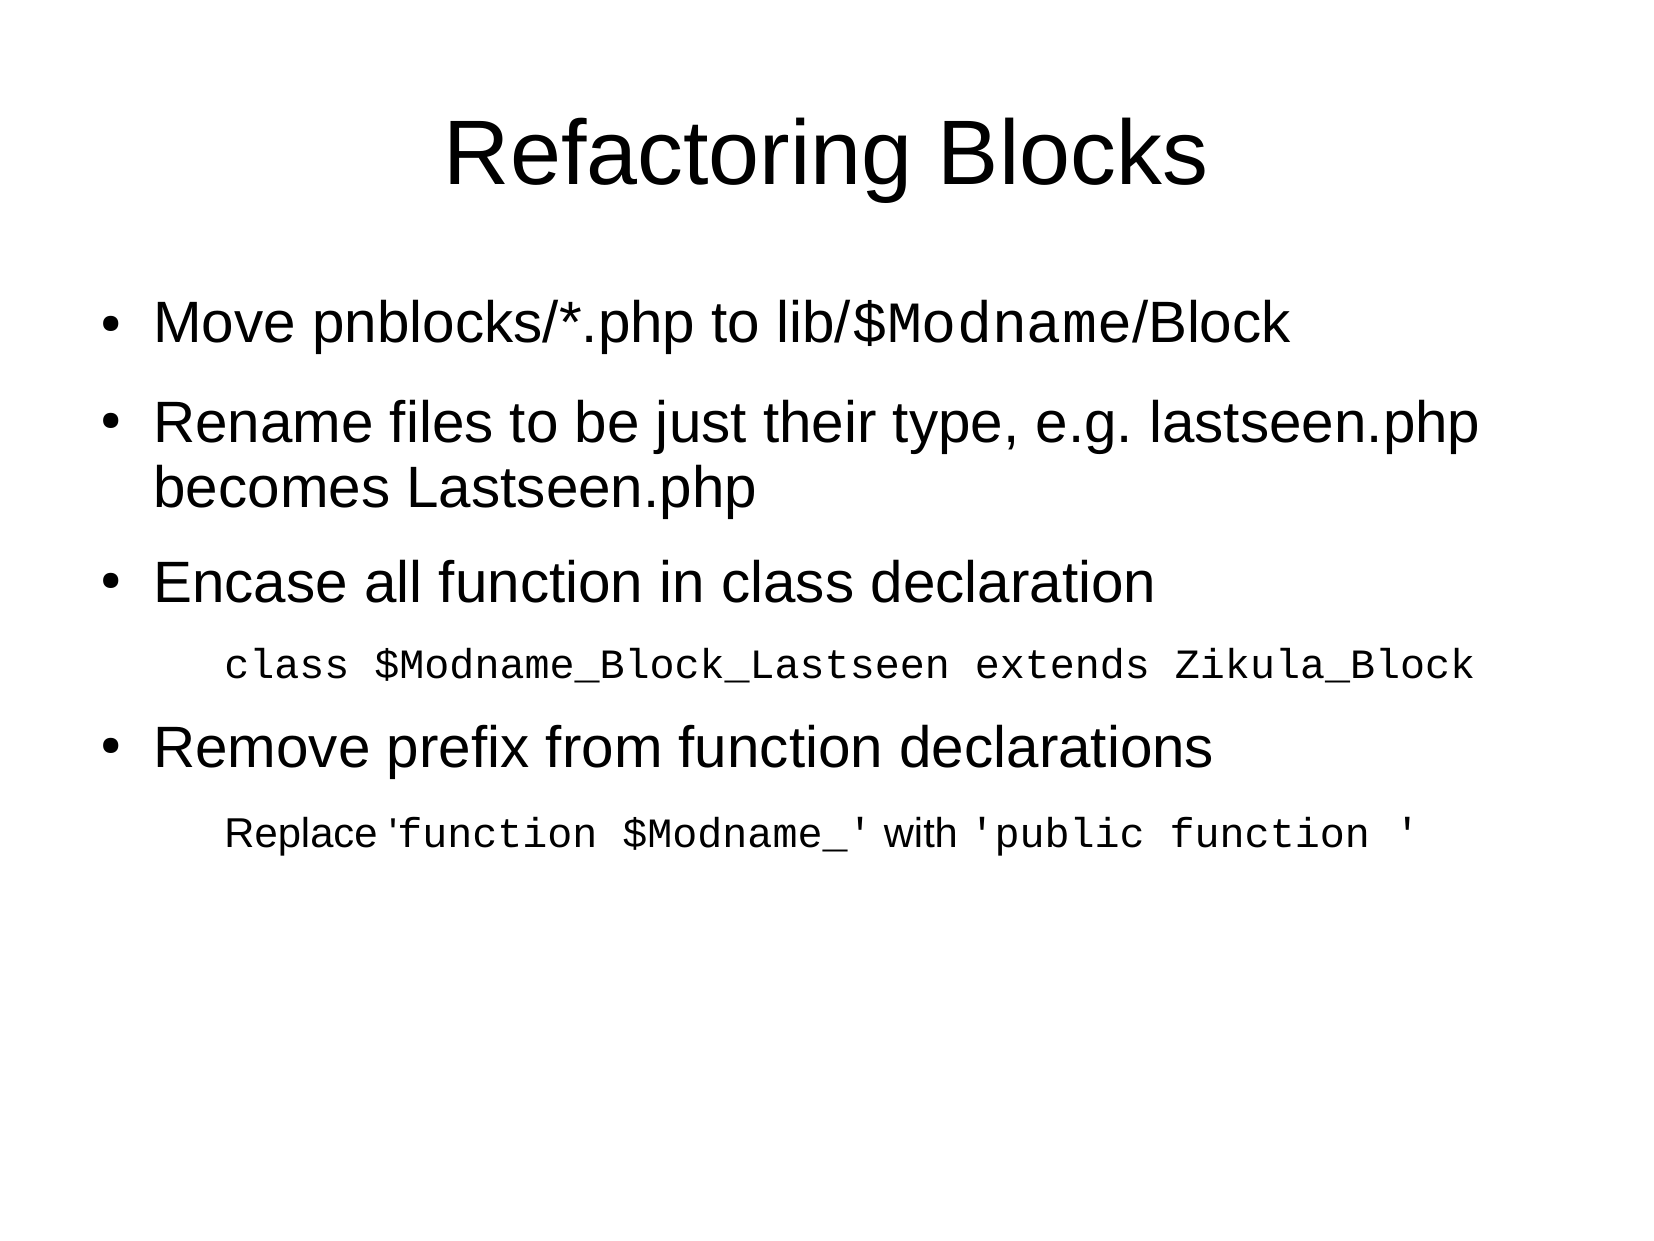

# Refactoring Blocks
Move pnblocks/*.php to lib/$Modname/Block
Rename files to be just their type, e.g. lastseen.php becomes Lastseen.php
Encase all function in class declaration
class $Modname_Block_Lastseen extends Zikula_Block
Remove prefix from function declarations
Replace 'function $Modname_' with 'public function '